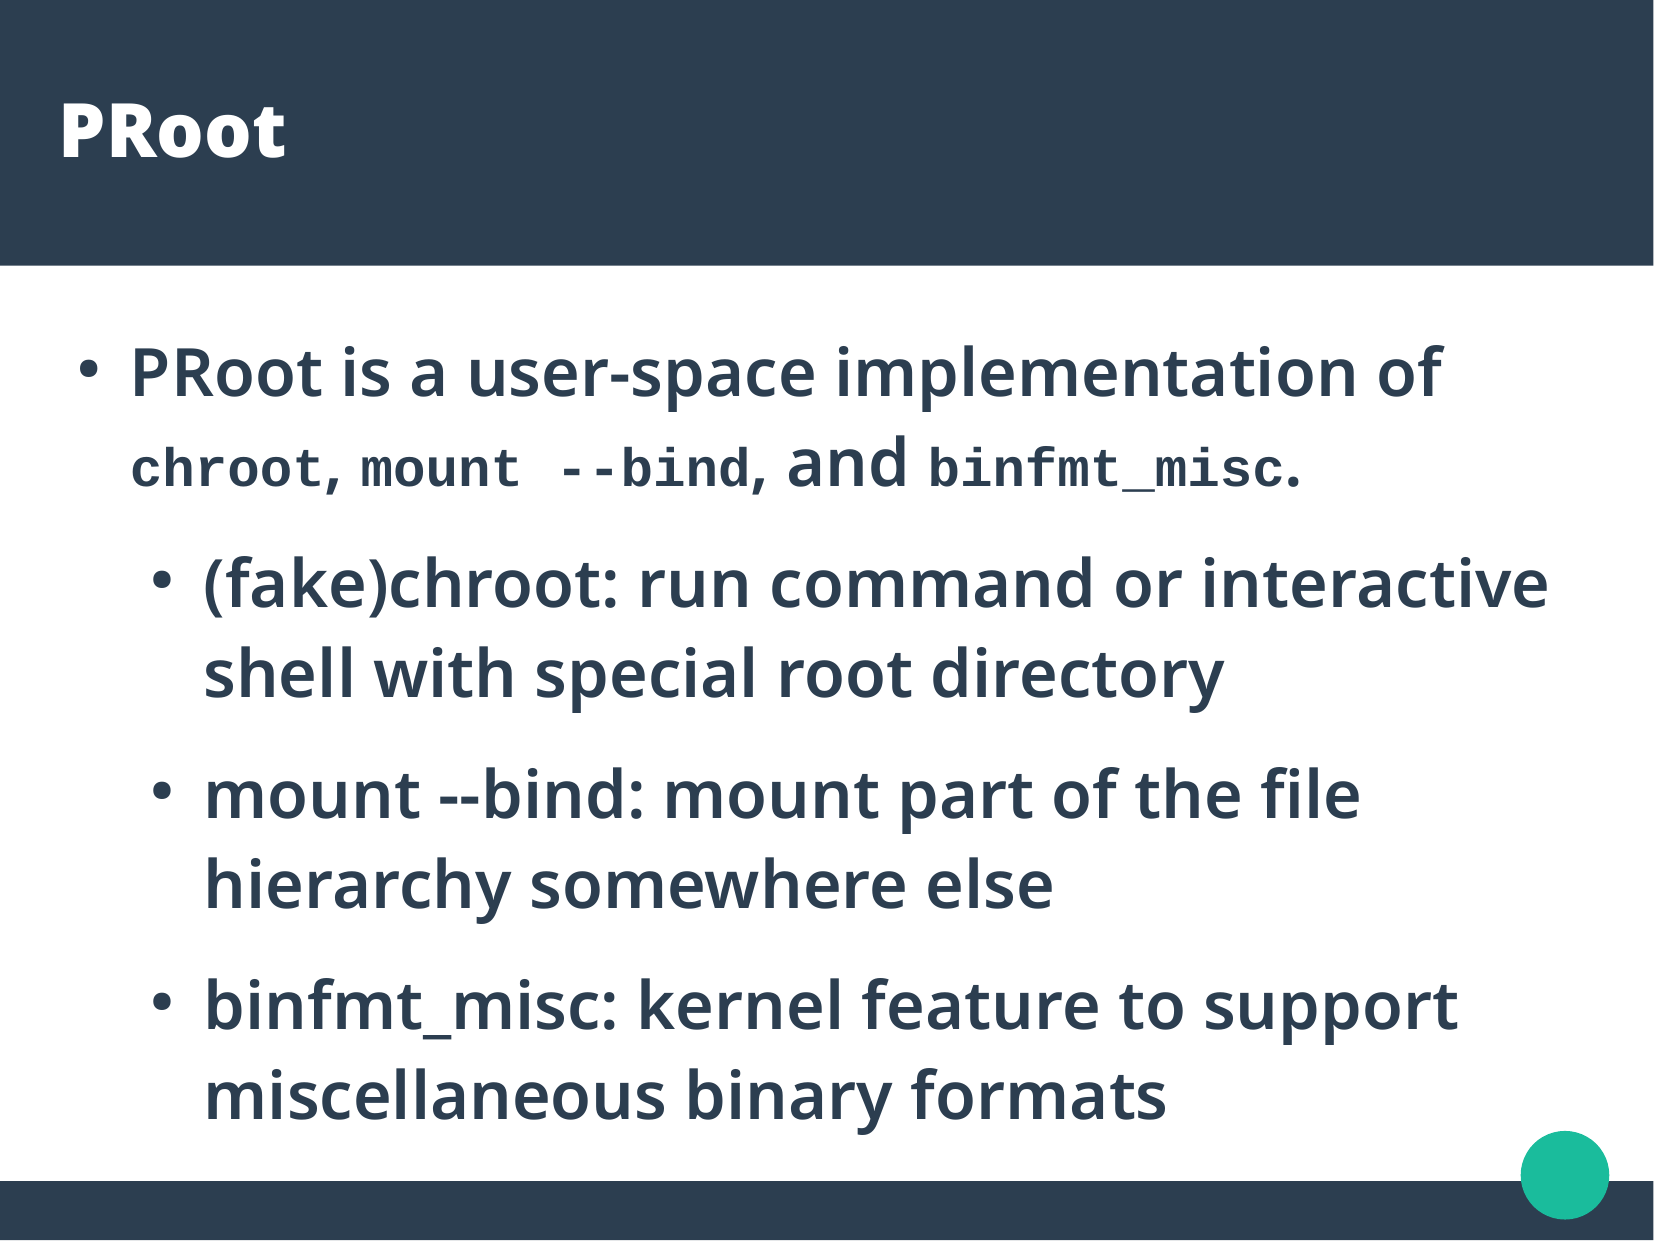

# PRoot
PRoot is a user-space implementation of chroot, mount --bind, and binfmt_misc.
(fake)chroot: run command or interactive shell with special root directory
mount --bind: mount part of the file hierarchy somewhere else
binfmt_misc: kernel feature to support miscellaneous binary formats